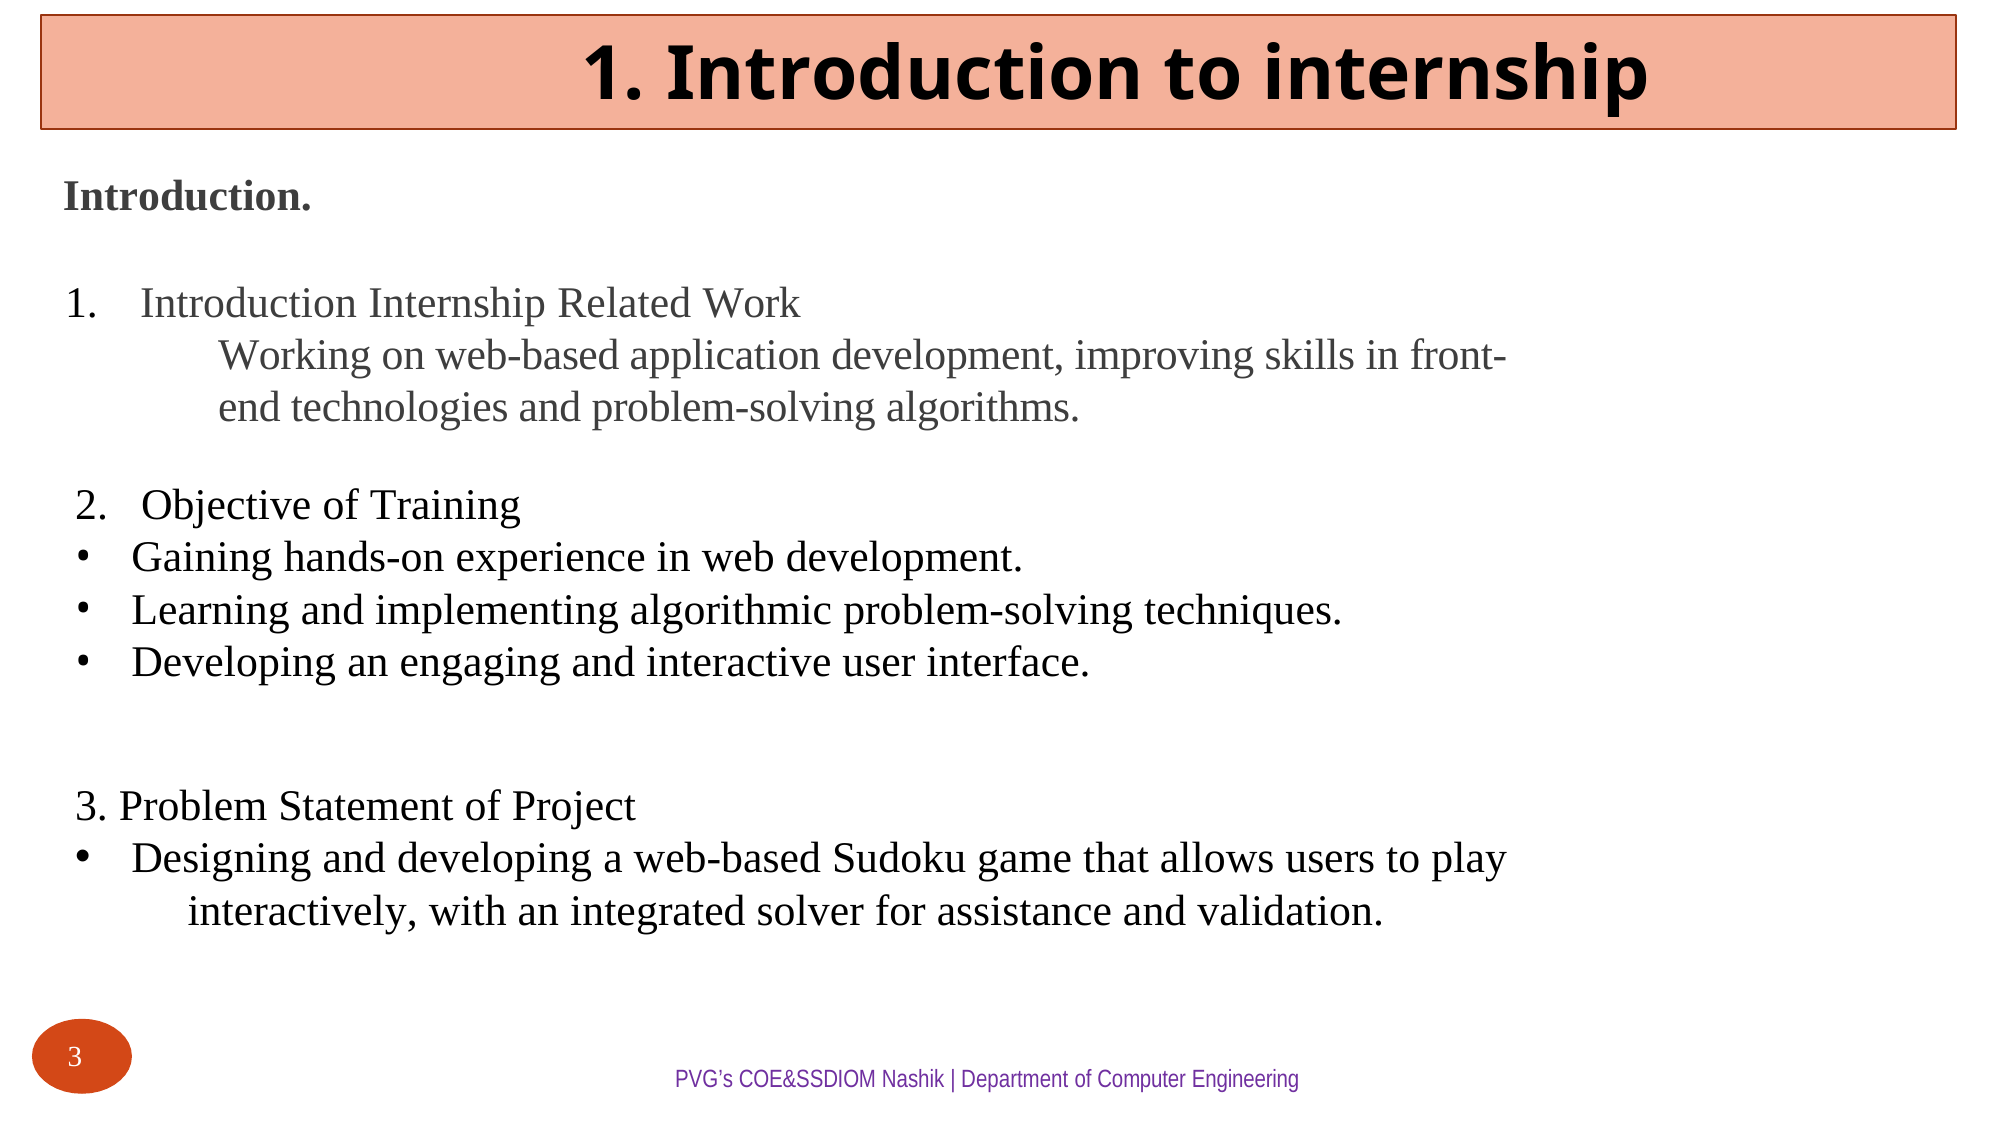

# 1.	Introduction to internship
Introduction.
Introduction Internship Related Work
Working on web-based application development, improving skills in front-end technologies and problem-solving algorithms.
2. Objective of Training
Gaining hands-on experience in web development.
Learning and implementing algorithmic problem-solving techniques.
Developing an engaging and interactive user interface.
3. Problem Statement of Project
Designing and developing a web-based Sudoku game that allows users to play interactively, with an integrated solver for assistance and validation.
PVG’s COE&SSDIOM Nashik | Department of Computer Engineering